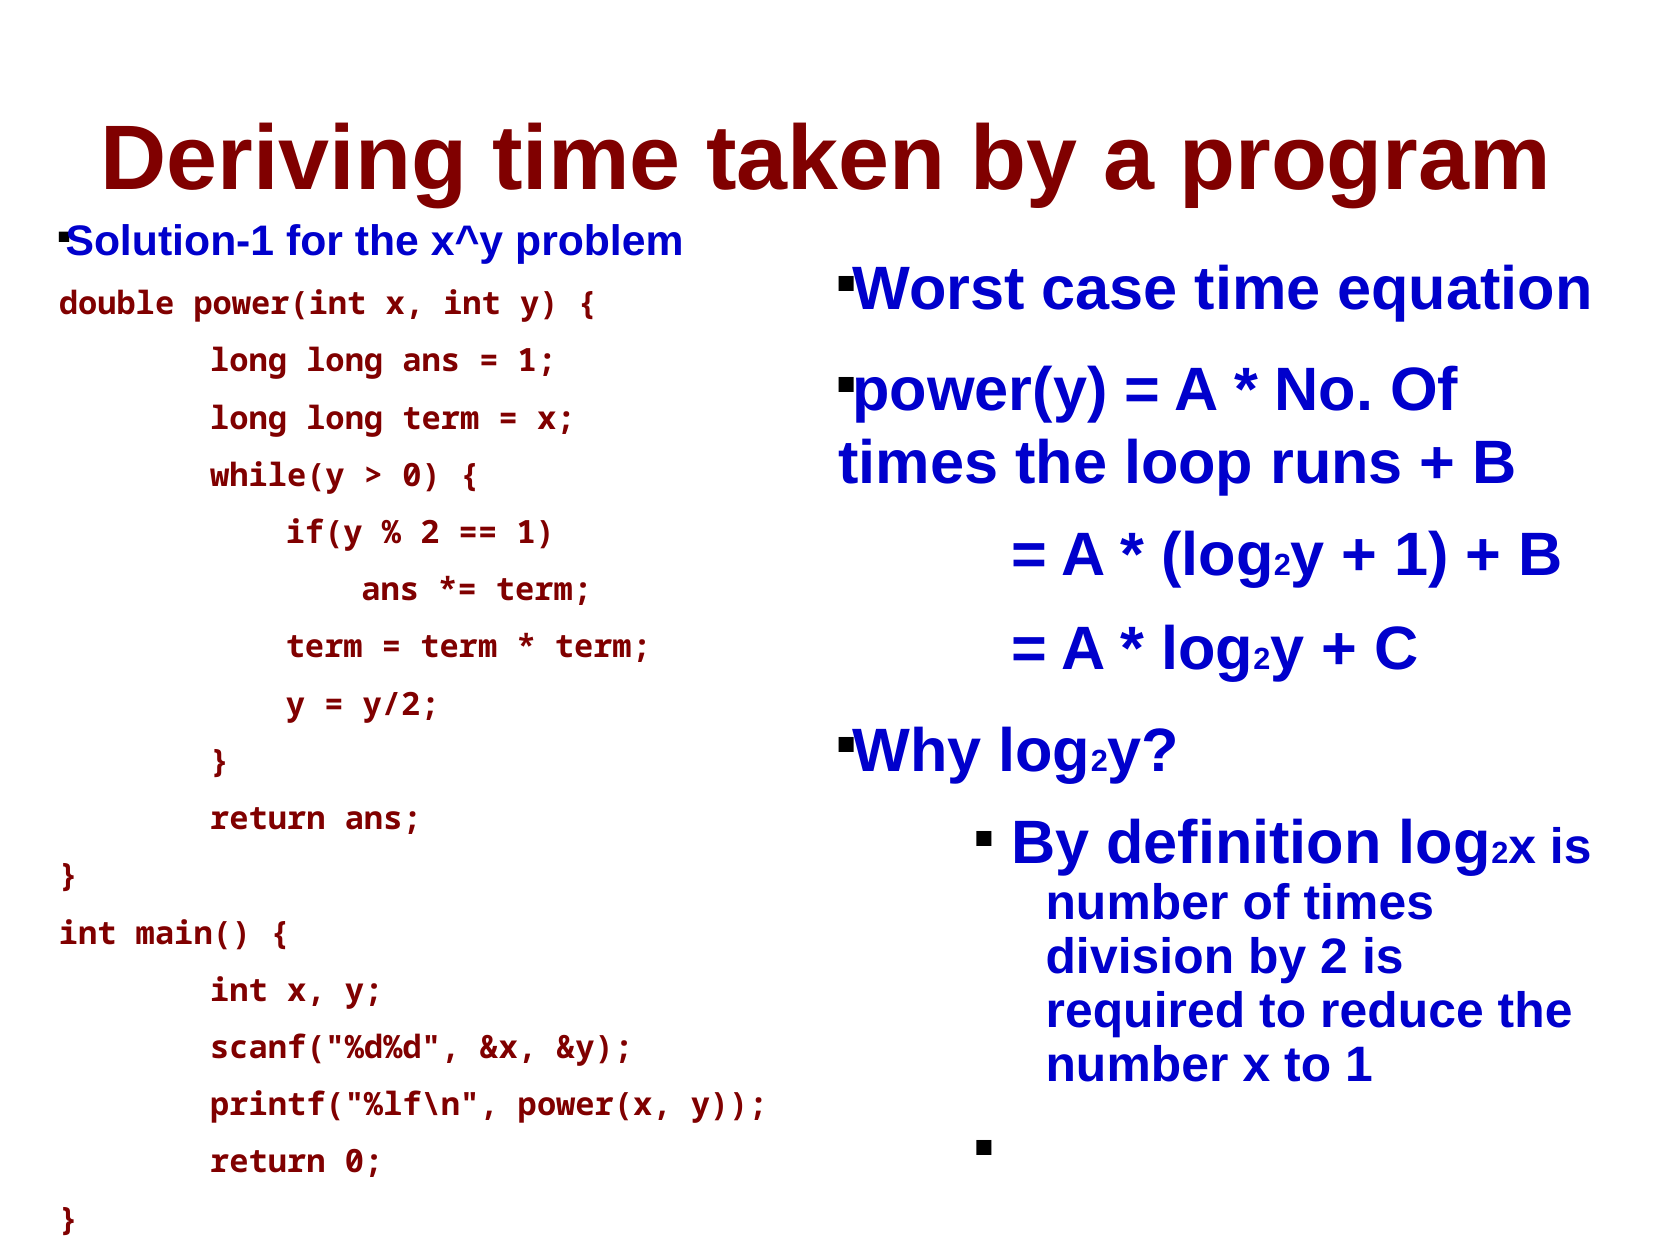

# Deriving time taken by a program
Solution-1 for the x^y problem
double power(int x, int y) {
long long ans = 1;
long long term = x;
while(y > 0) {
if(y % 2 == 1)
ans *= term;
term = term * term;
y = y/2;
}
return ans;
}
int main() {
int x, y;
scanf("%d%d", &x, &y);
printf("%lf\n", power(x, y));
return 0;
}
Worst case time equation
power(y) = A * No. Of times the loop runs + B
= A * (log2y + 1) + B
= A * log2y + C
Why log2y?
By definition log2x is number of times division by 2 is required to reduce the number x to 1